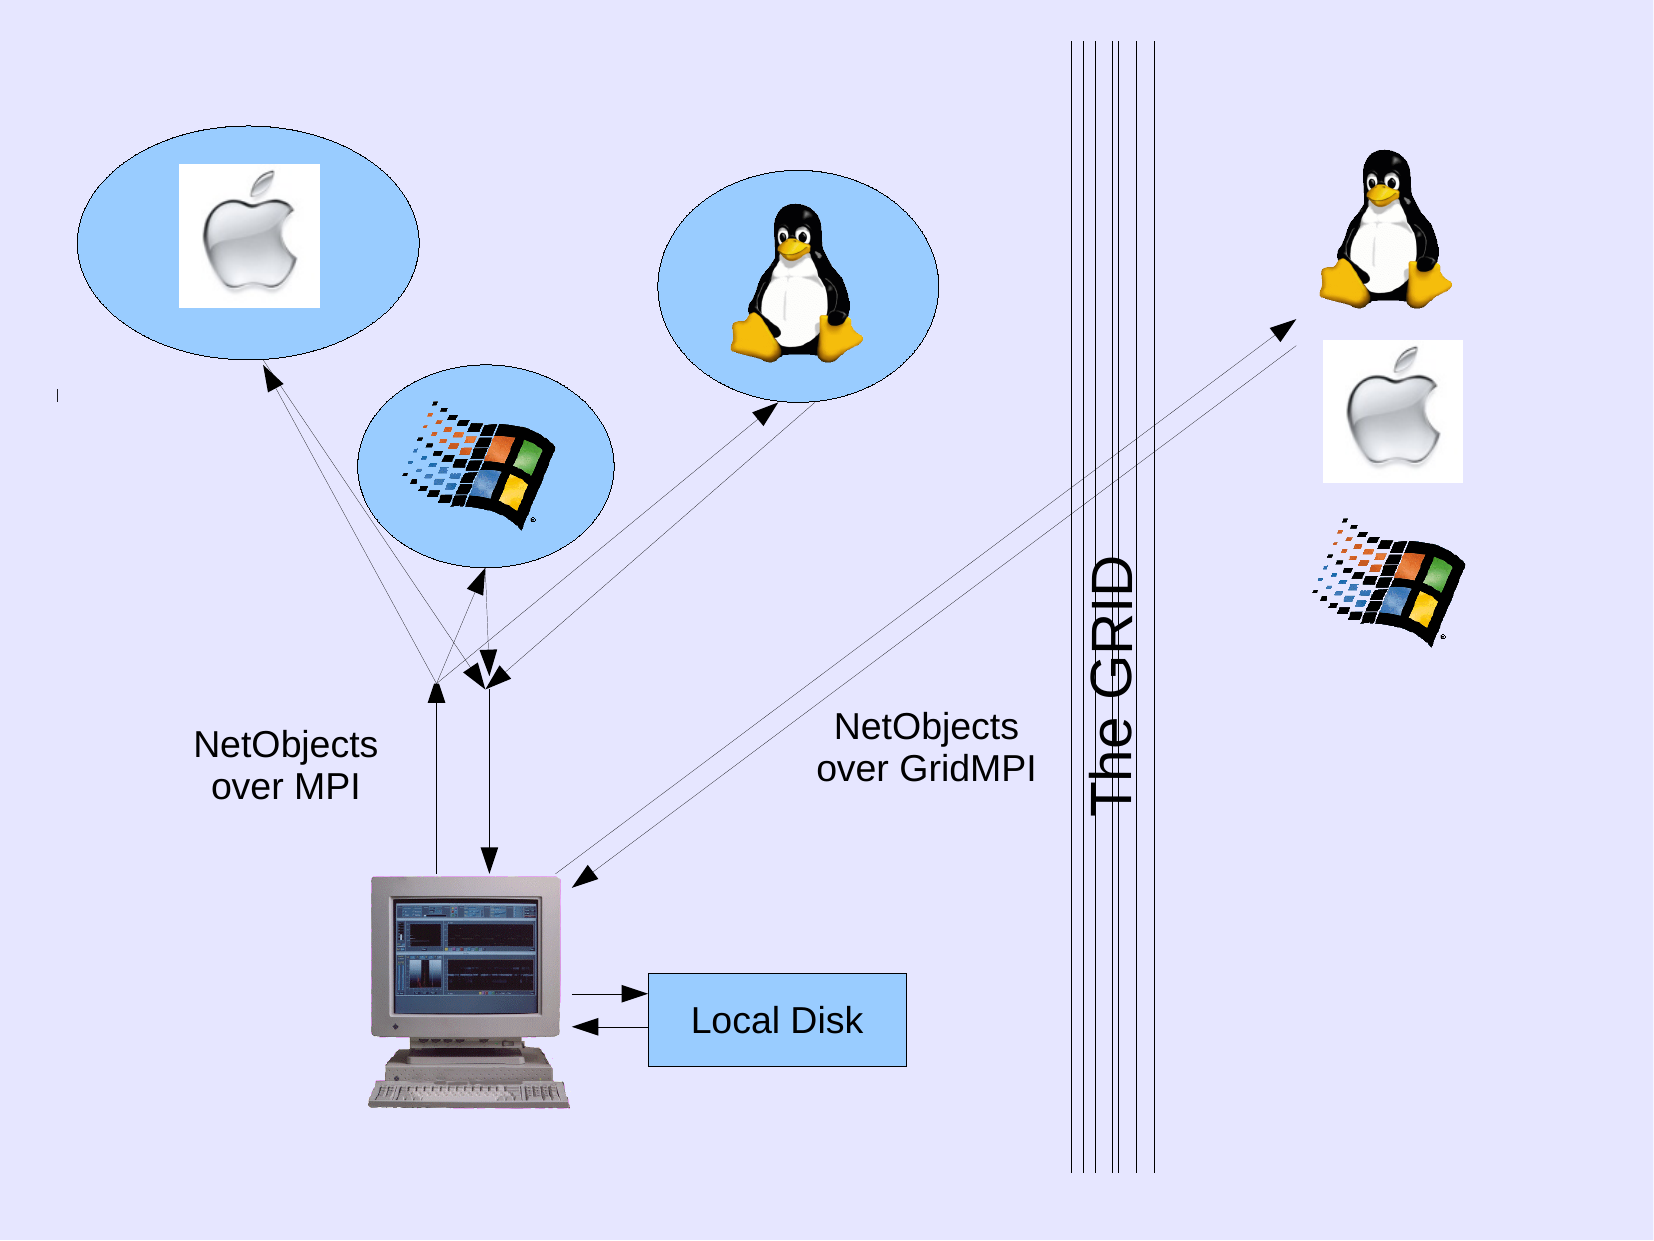

The GRID
NetObjects
over GridMPI
NetObjects
over MPI
Local Disk